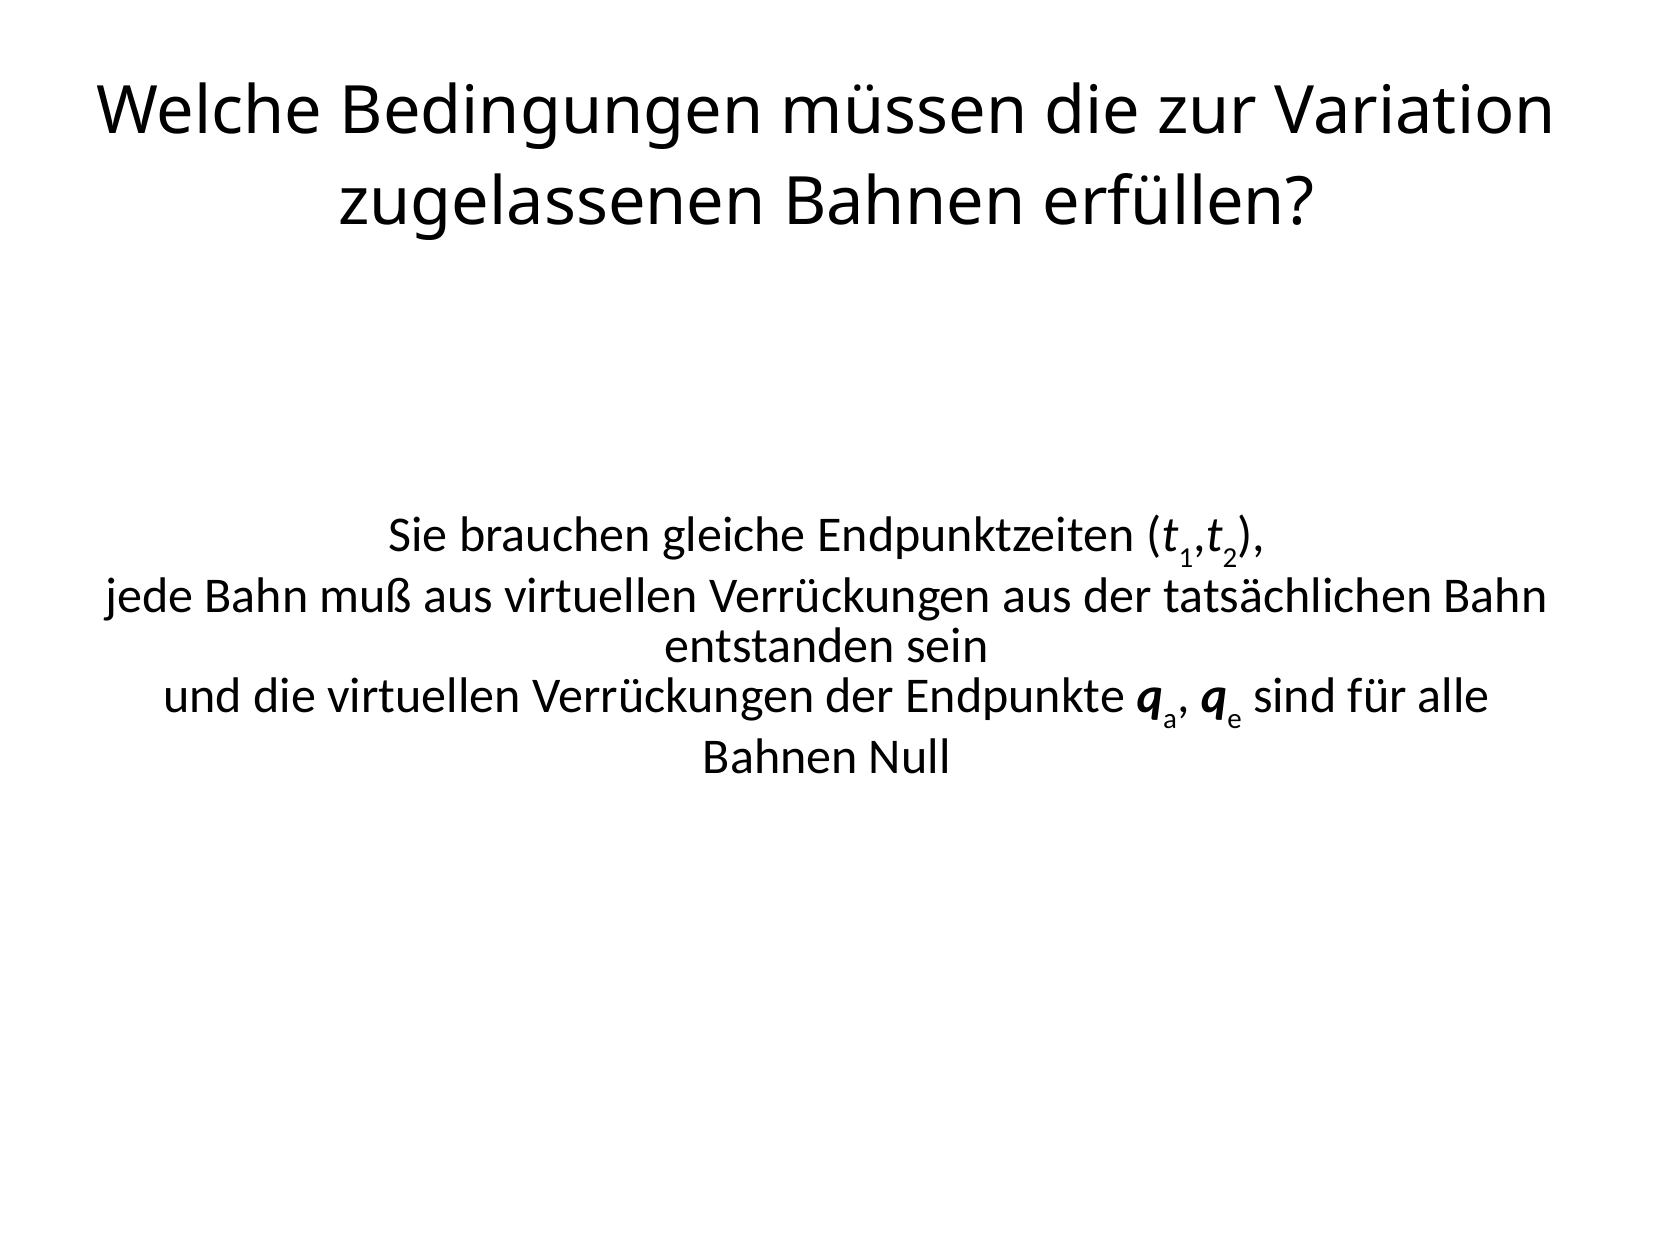

# Welche Bedingungen müssen die zur Variation zugelassenen Bahnen erfüllen?
Sie brauchen gleiche Endpunktzeiten (t1,t2),
jede Bahn muß aus virtuellen Verrückungen aus der tatsächlichen Bahn entstanden sein
und die virtuellen Verrückungen der Endpunkte qa, qe sind für alle Bahnen Null